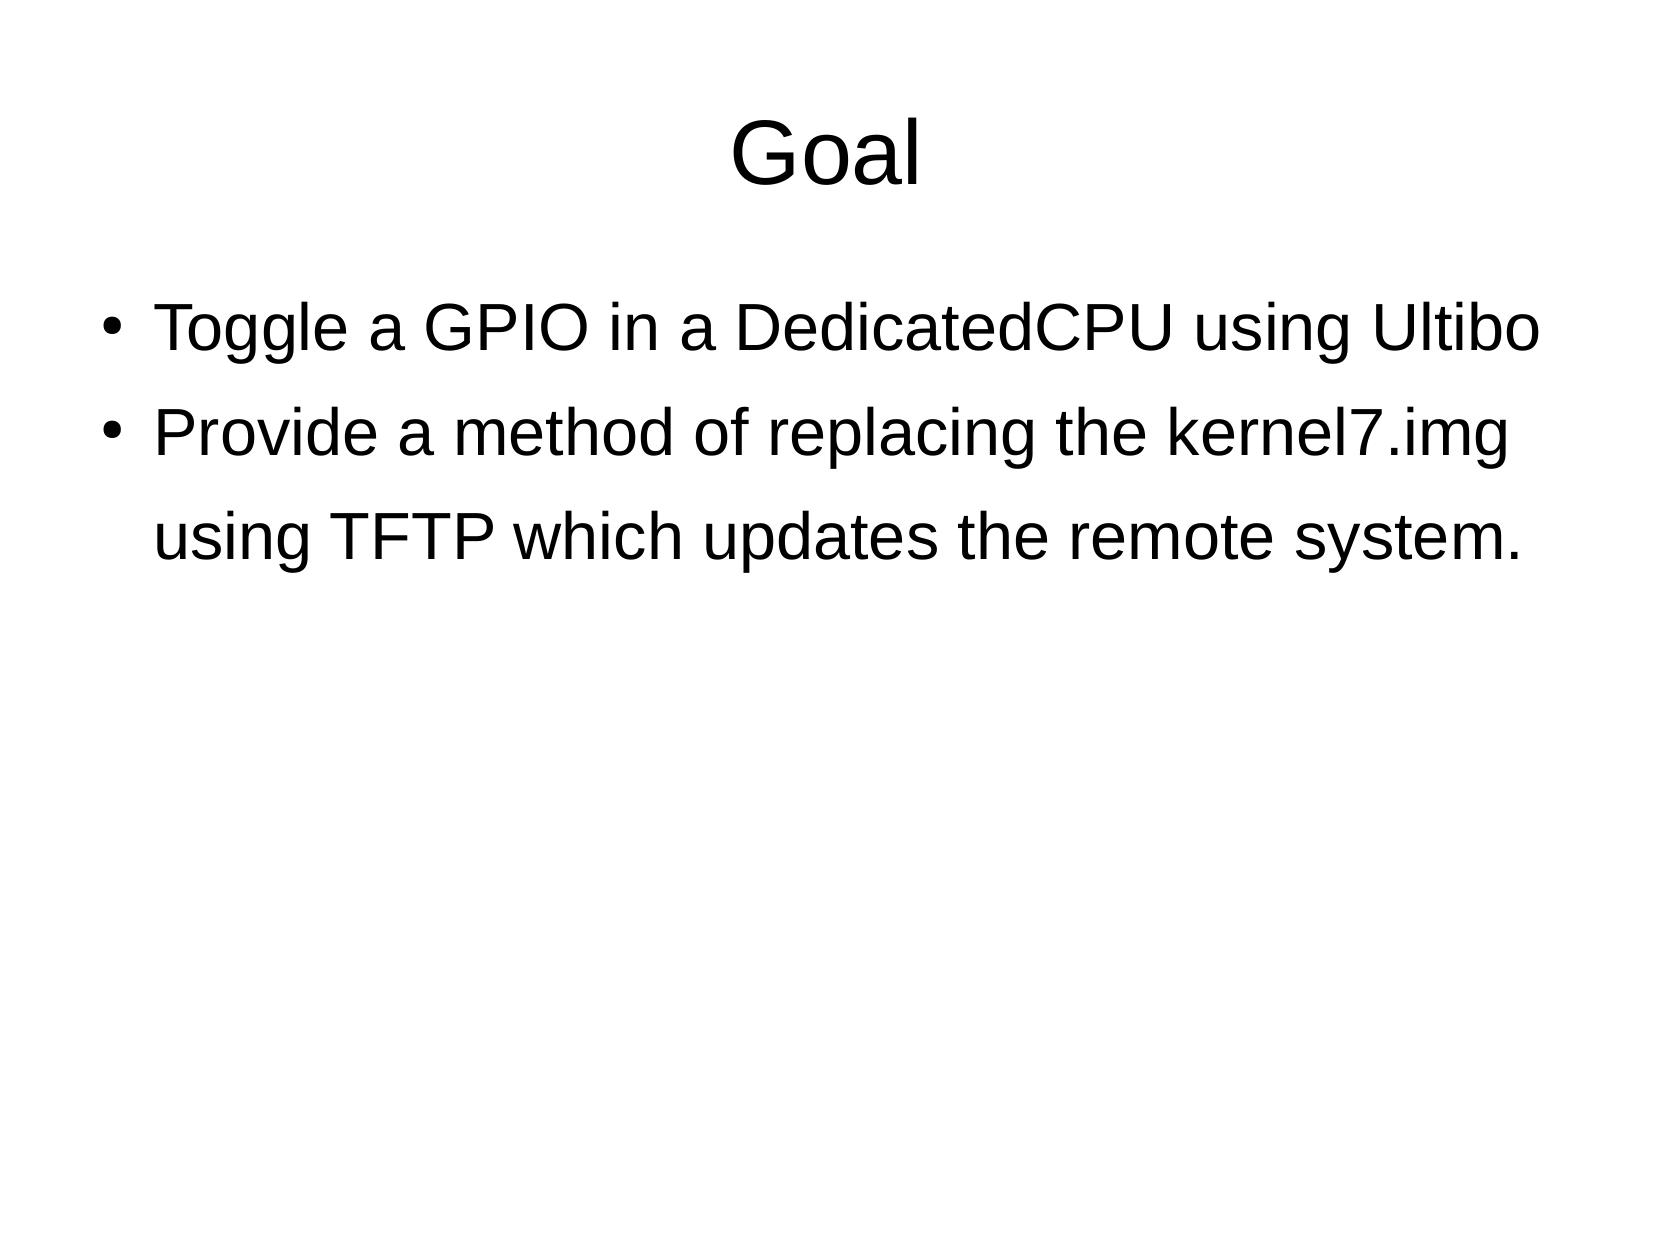

# Goal
Toggle a GPIO in a DedicatedCPU using Ultibo
Provide a method of replacing the kernel7.img
using TFTP which updates the remote system.